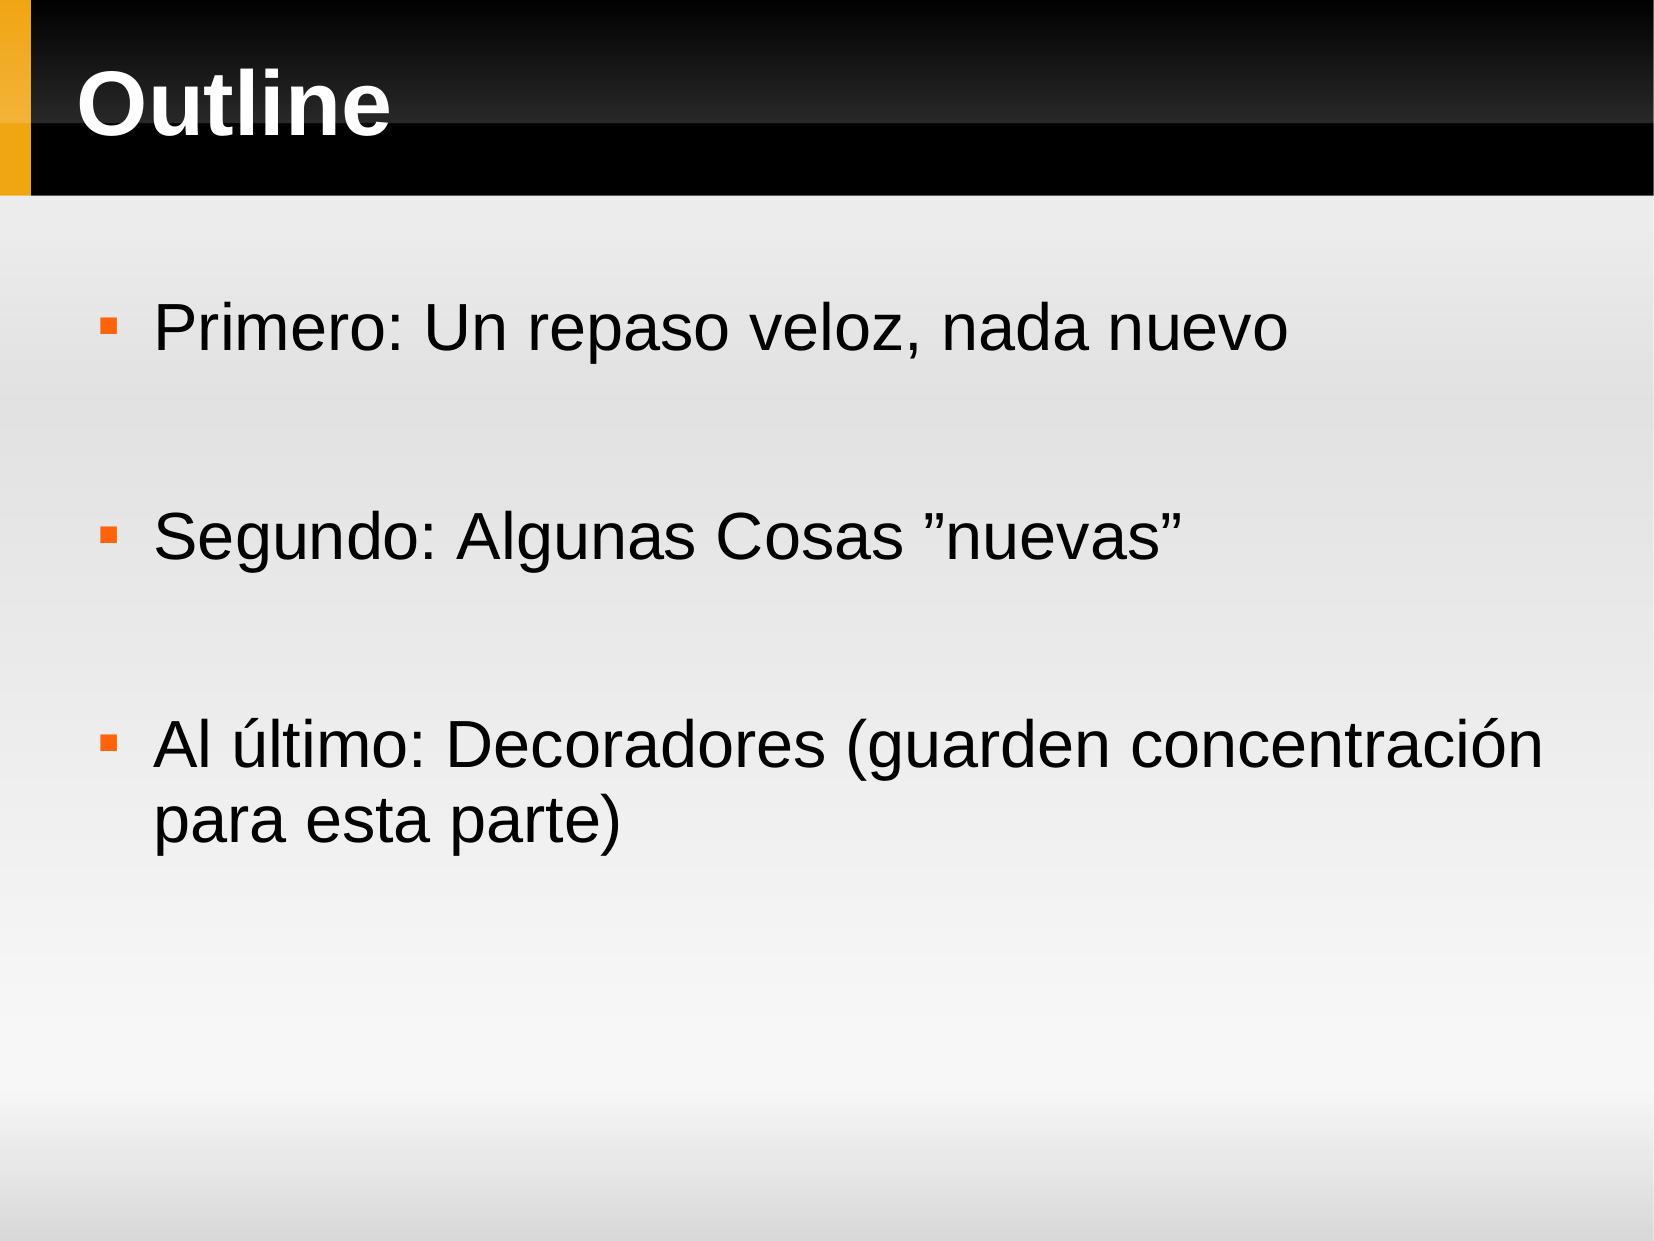

# Outline
Primero: Un repaso veloz, nada nuevo
Segundo: Algunas Cosas ”nuevas”
Al último: Decoradores (guarden concentración para esta parte)